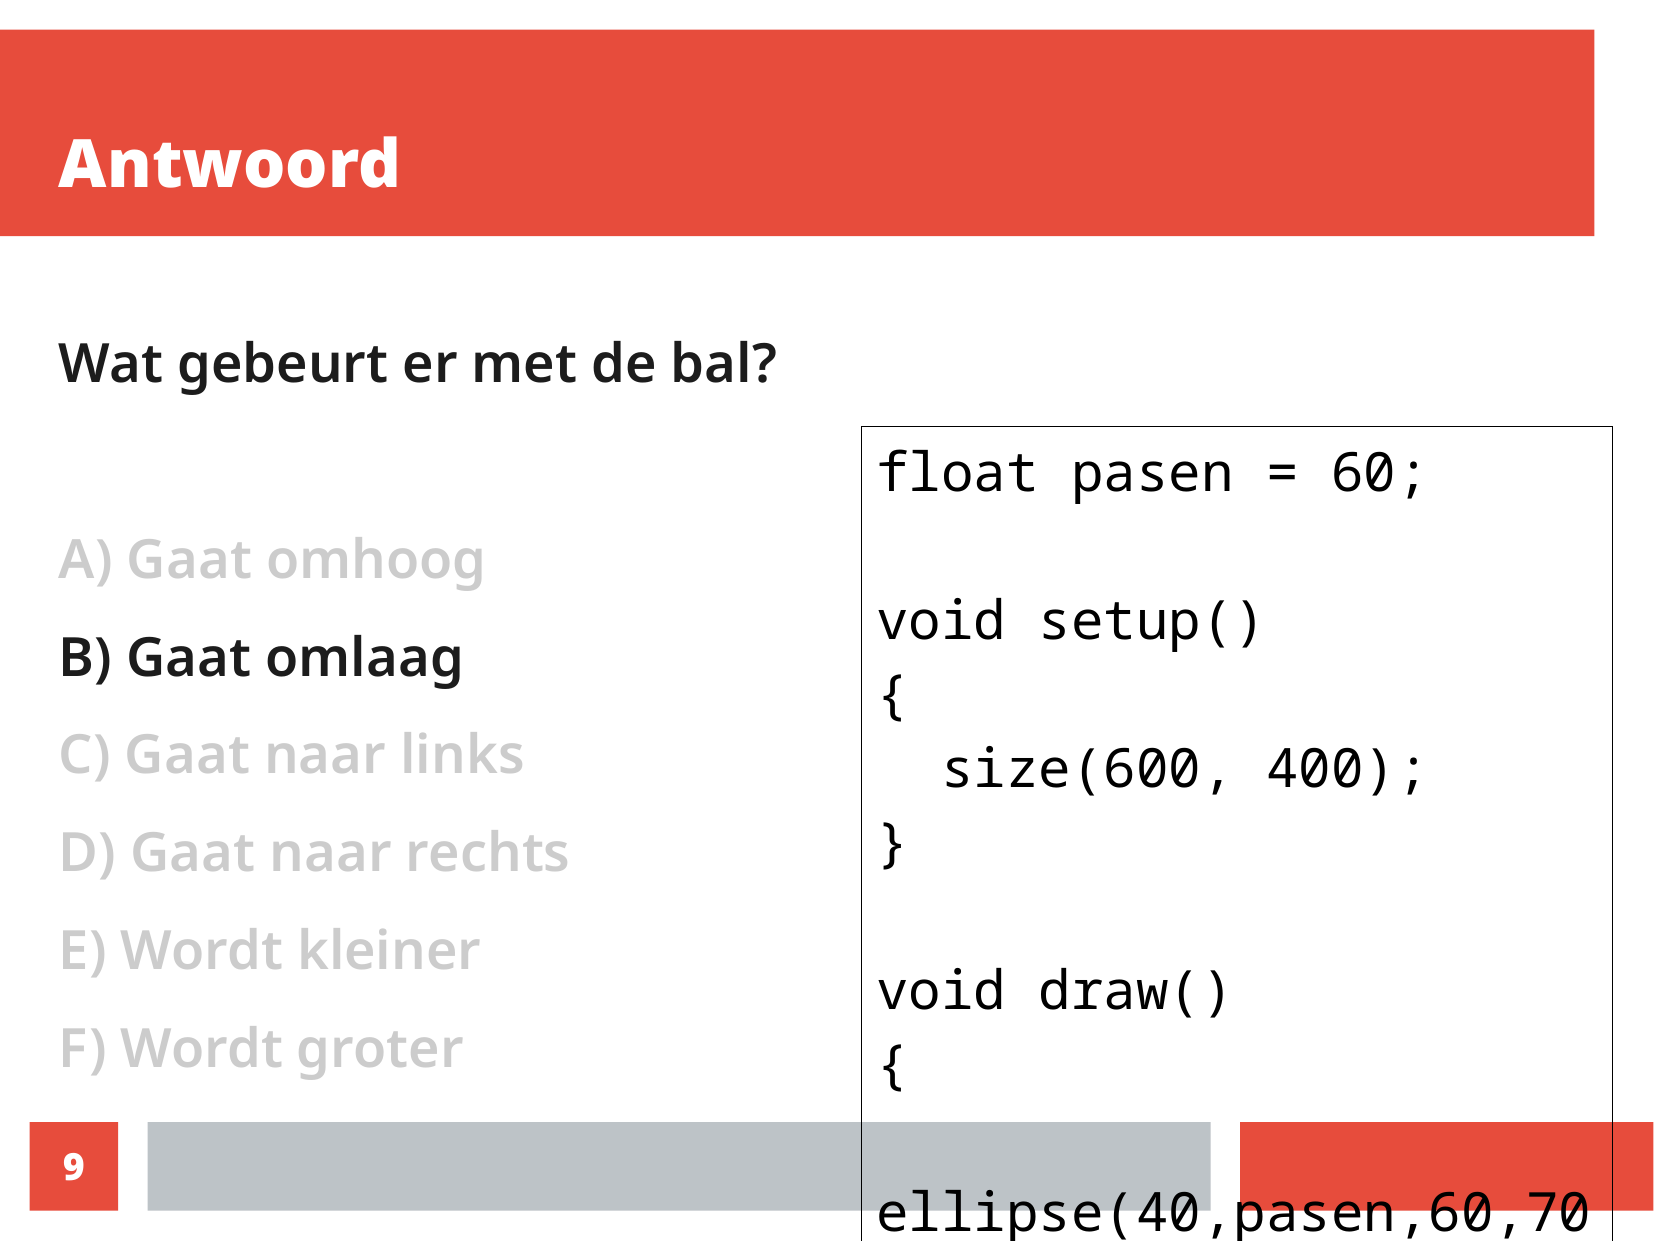

# Antwoord
Wat gebeurt er met de bal?
A) Gaat omhoog
B) Gaat omlaag
C) Gaat naar links
D) Gaat naar rechts
E) Wordt kleiner
F) Wordt groter
float pasen = 60;
void setup()
{
 size(600, 400);
}
void draw()
{
 ellipse(40,pasen,60,70);
 pasen = pasen + 1;
}
9